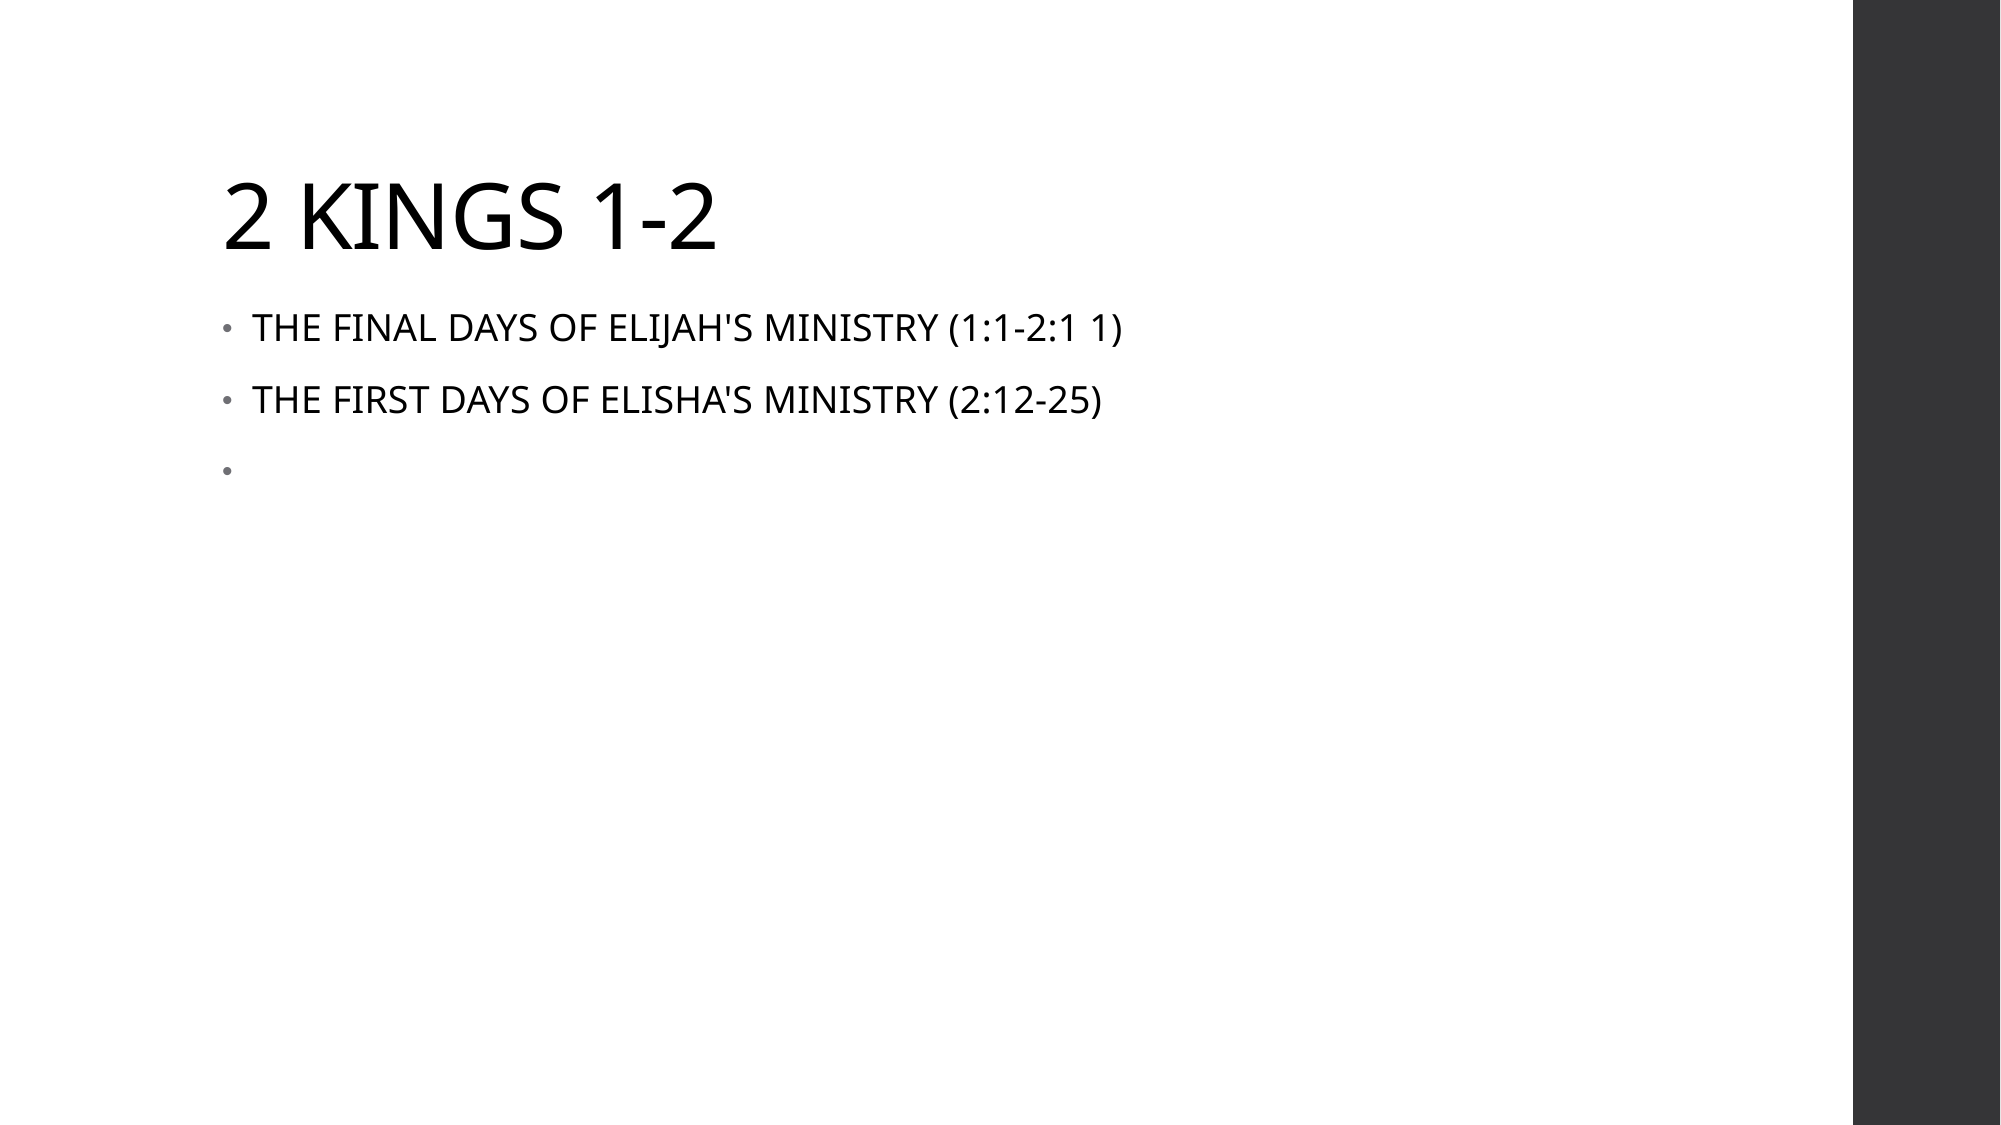

# 2 KINGS 1-2
THE FINAL DAYS OF ELIJAH'S MINISTRY (1:1-2:1 1)
THE FIRST DAYS OF ELISHA'S MINISTRY (2:12-25)